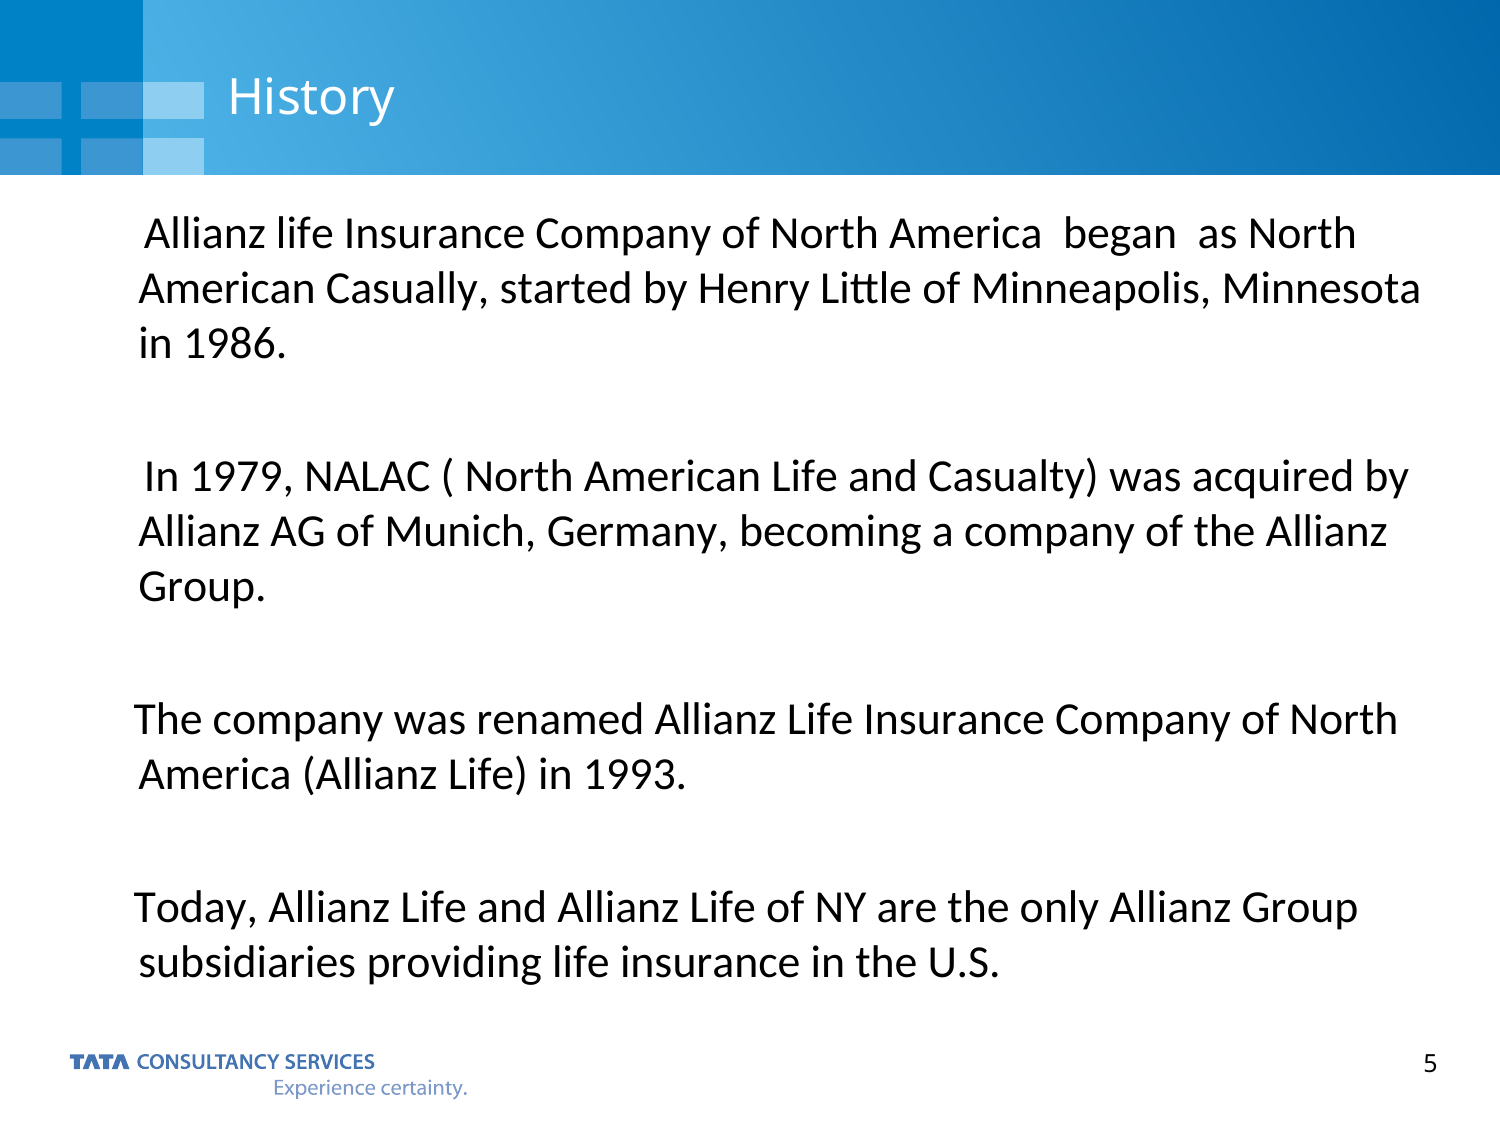

History
 Allianz life Insurance Company of North America began as North American Casually, started by Henry Little of Minneapolis, Minnesota in 1986.
 In 1979, NALAC ( North American Life and Casualty) was acquired by Allianz AG of Munich, Germany, becoming a company of the Allianz Group.
 The company was renamed Allianz Life Insurance Company of North America (Allianz Life) in 1993.
 Today, Allianz Life and Allianz Life of NY are the only Allianz Group subsidiaries providing life insurance in the U.S.